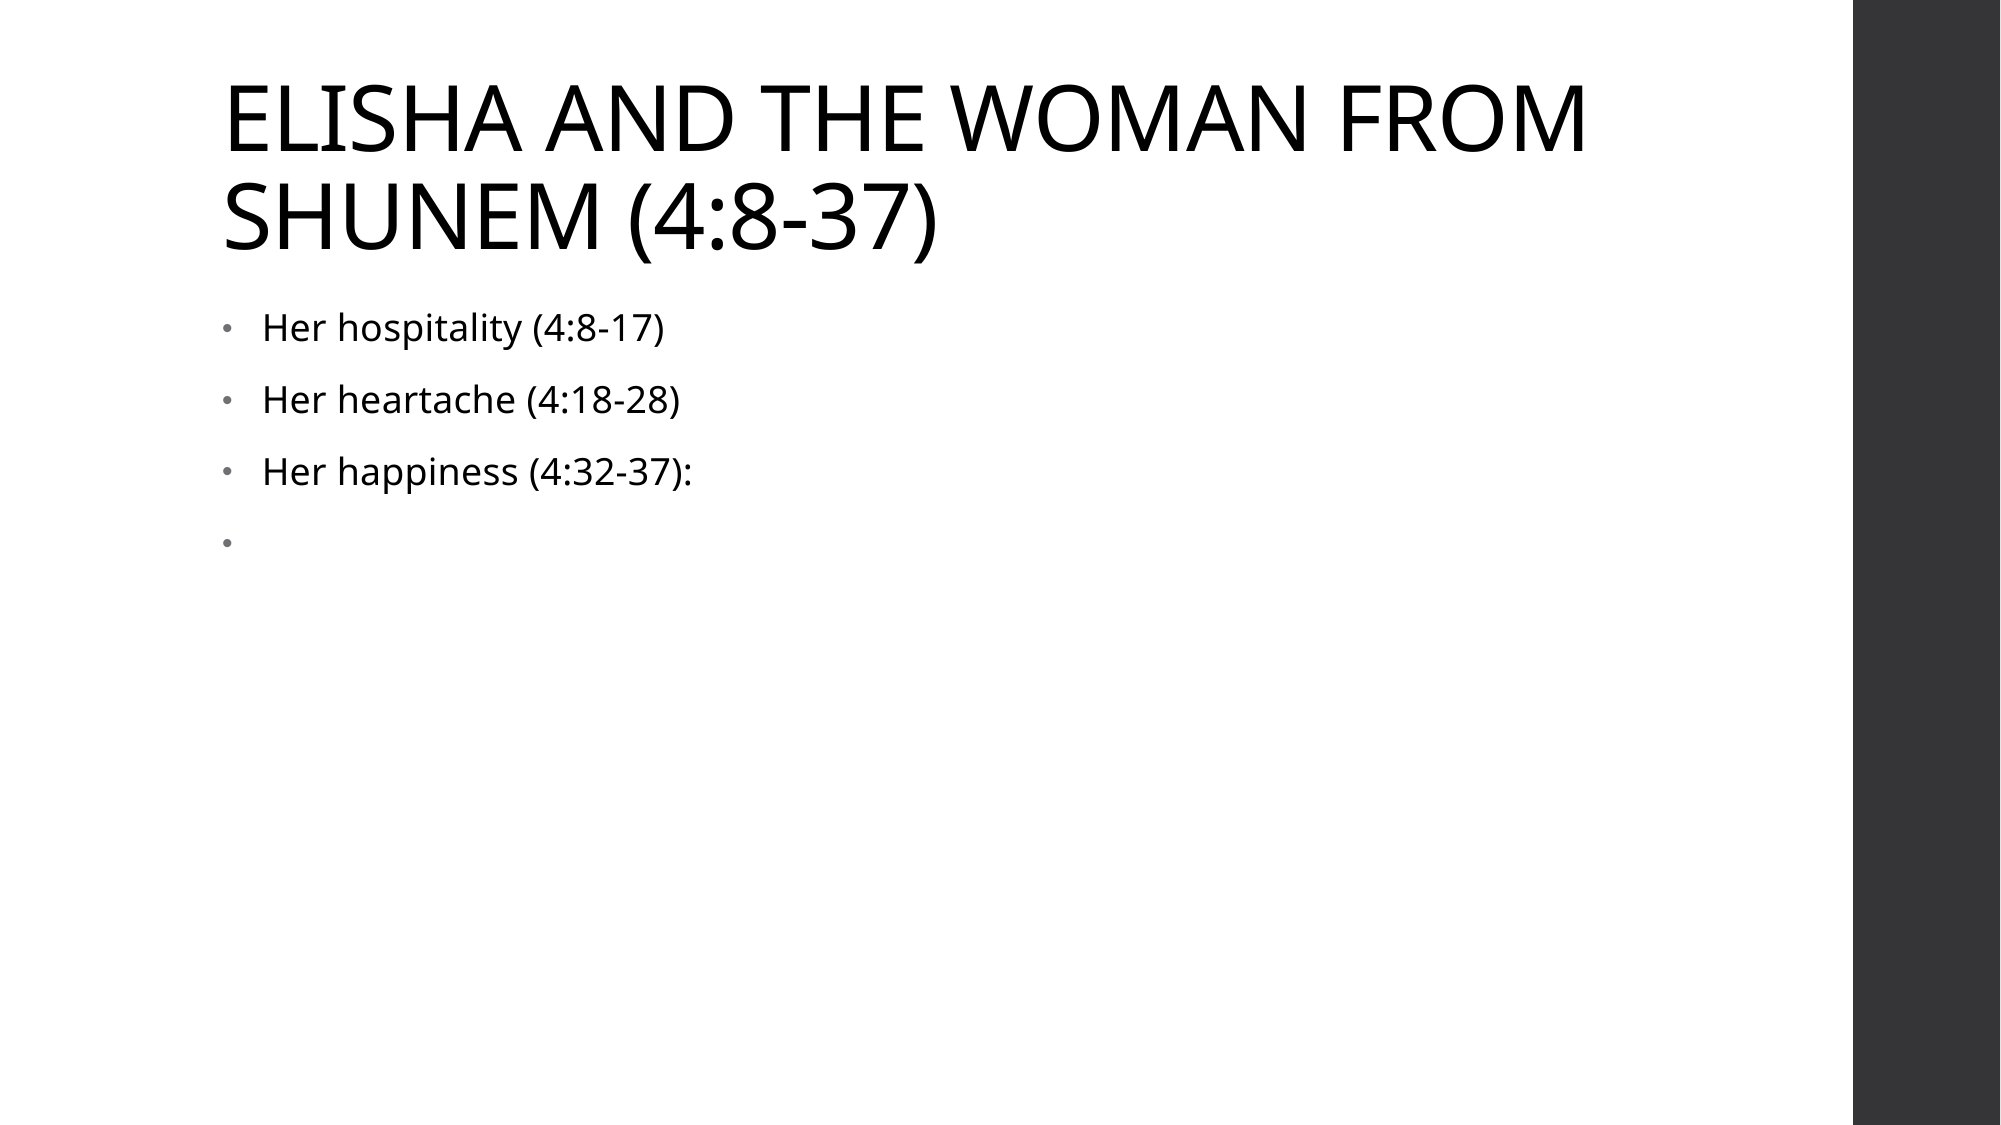

# ELISHA AND THE WOMAN FROM SHUNEM (4:8-37)
 Her hospitality (4:8-17)
 Her heartache (4:18-28)
 Her happiness (4:32-37):